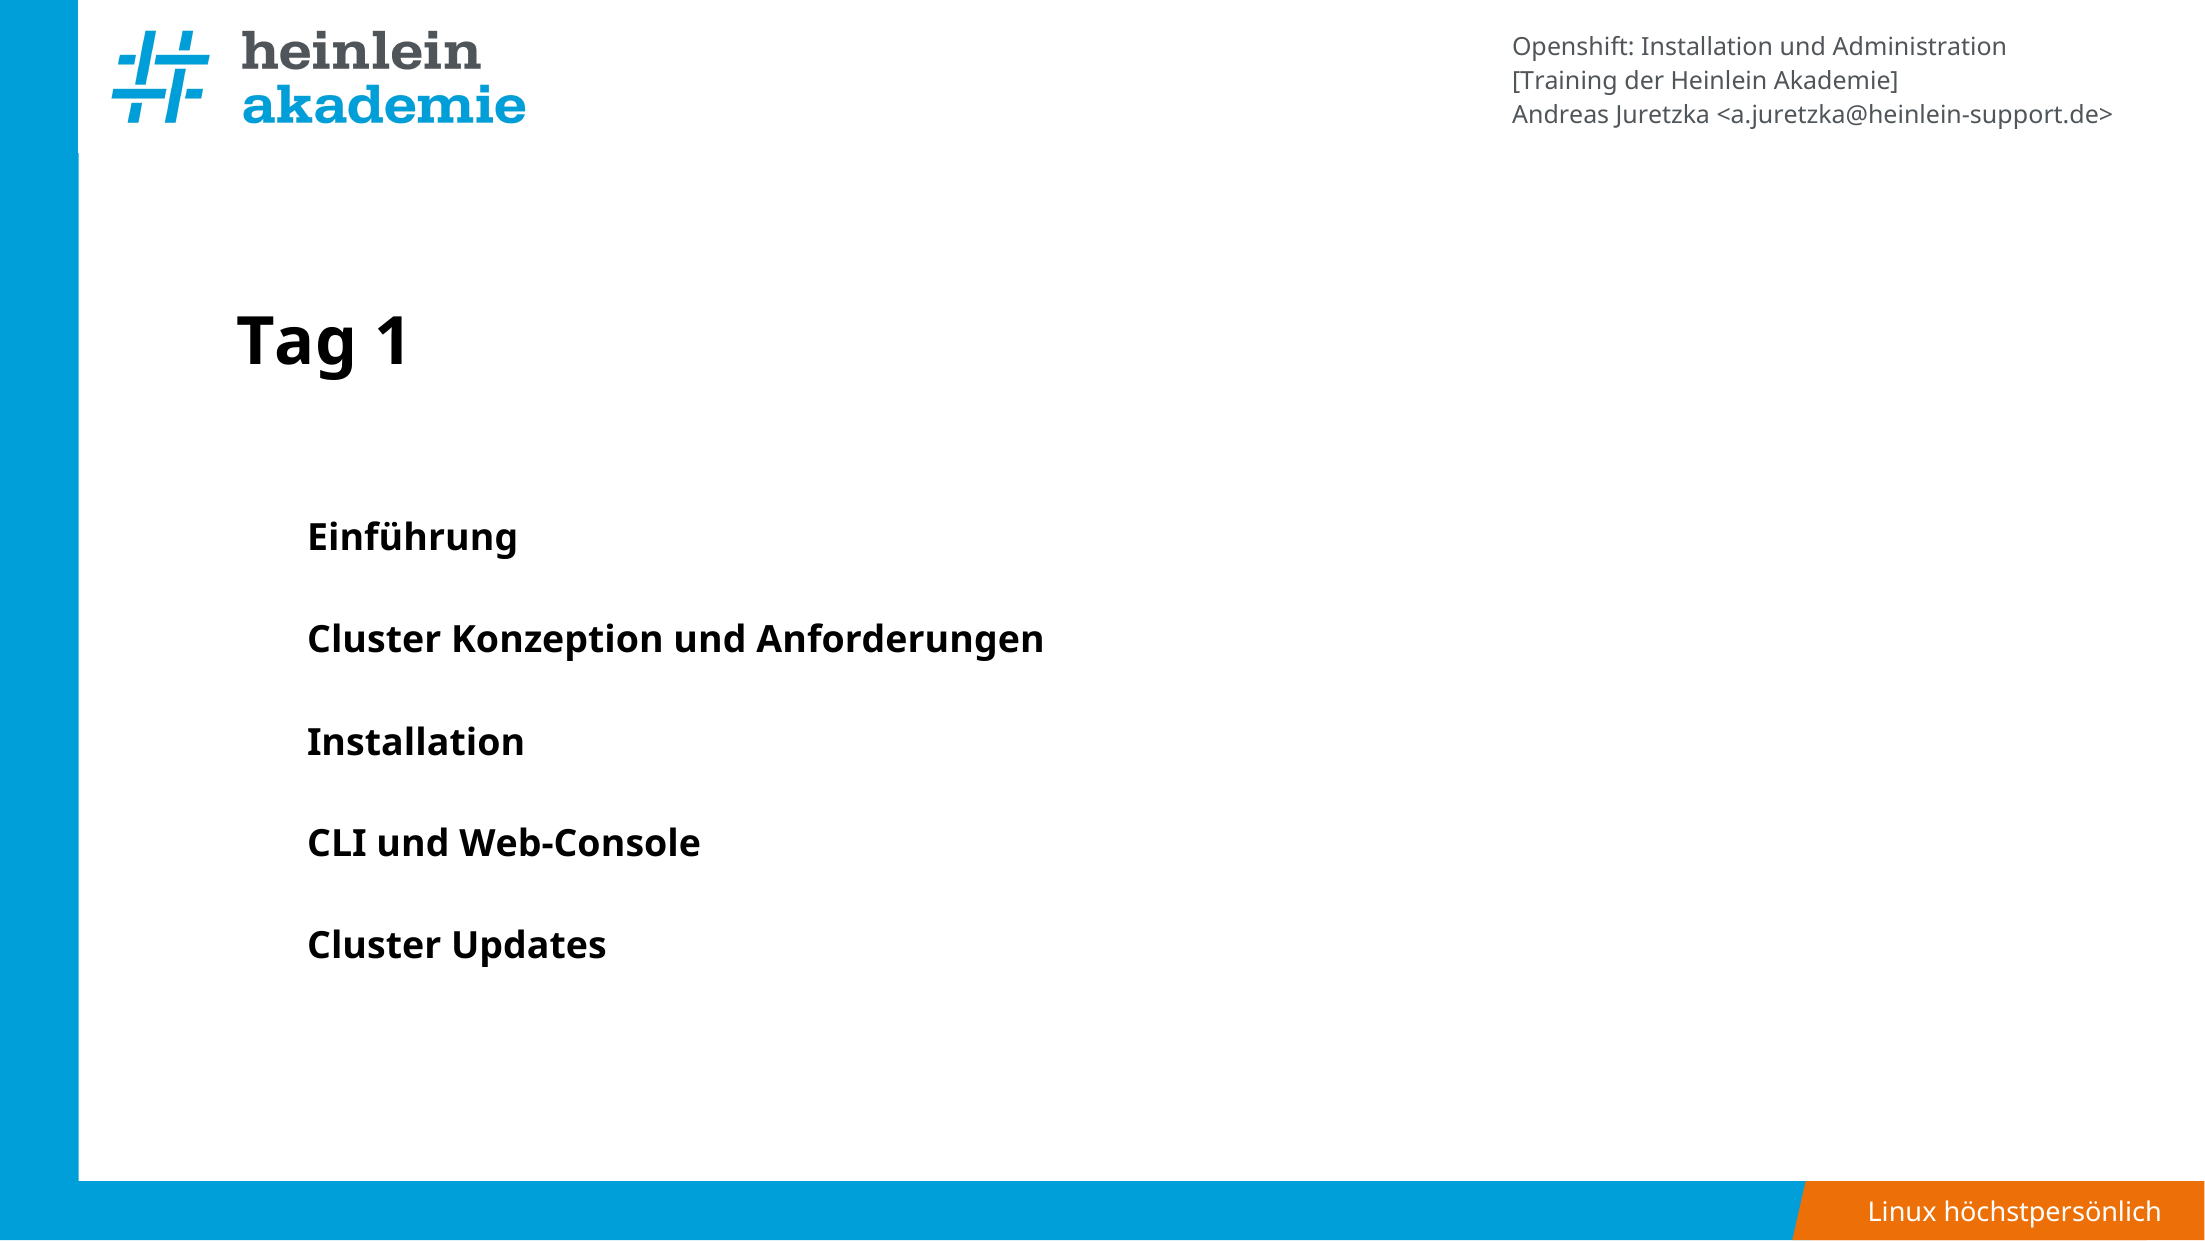

# Tag 1
Einführung
Cluster Konzeption und Anforderungen
Installation
CLI und Web-Console
Cluster Updates